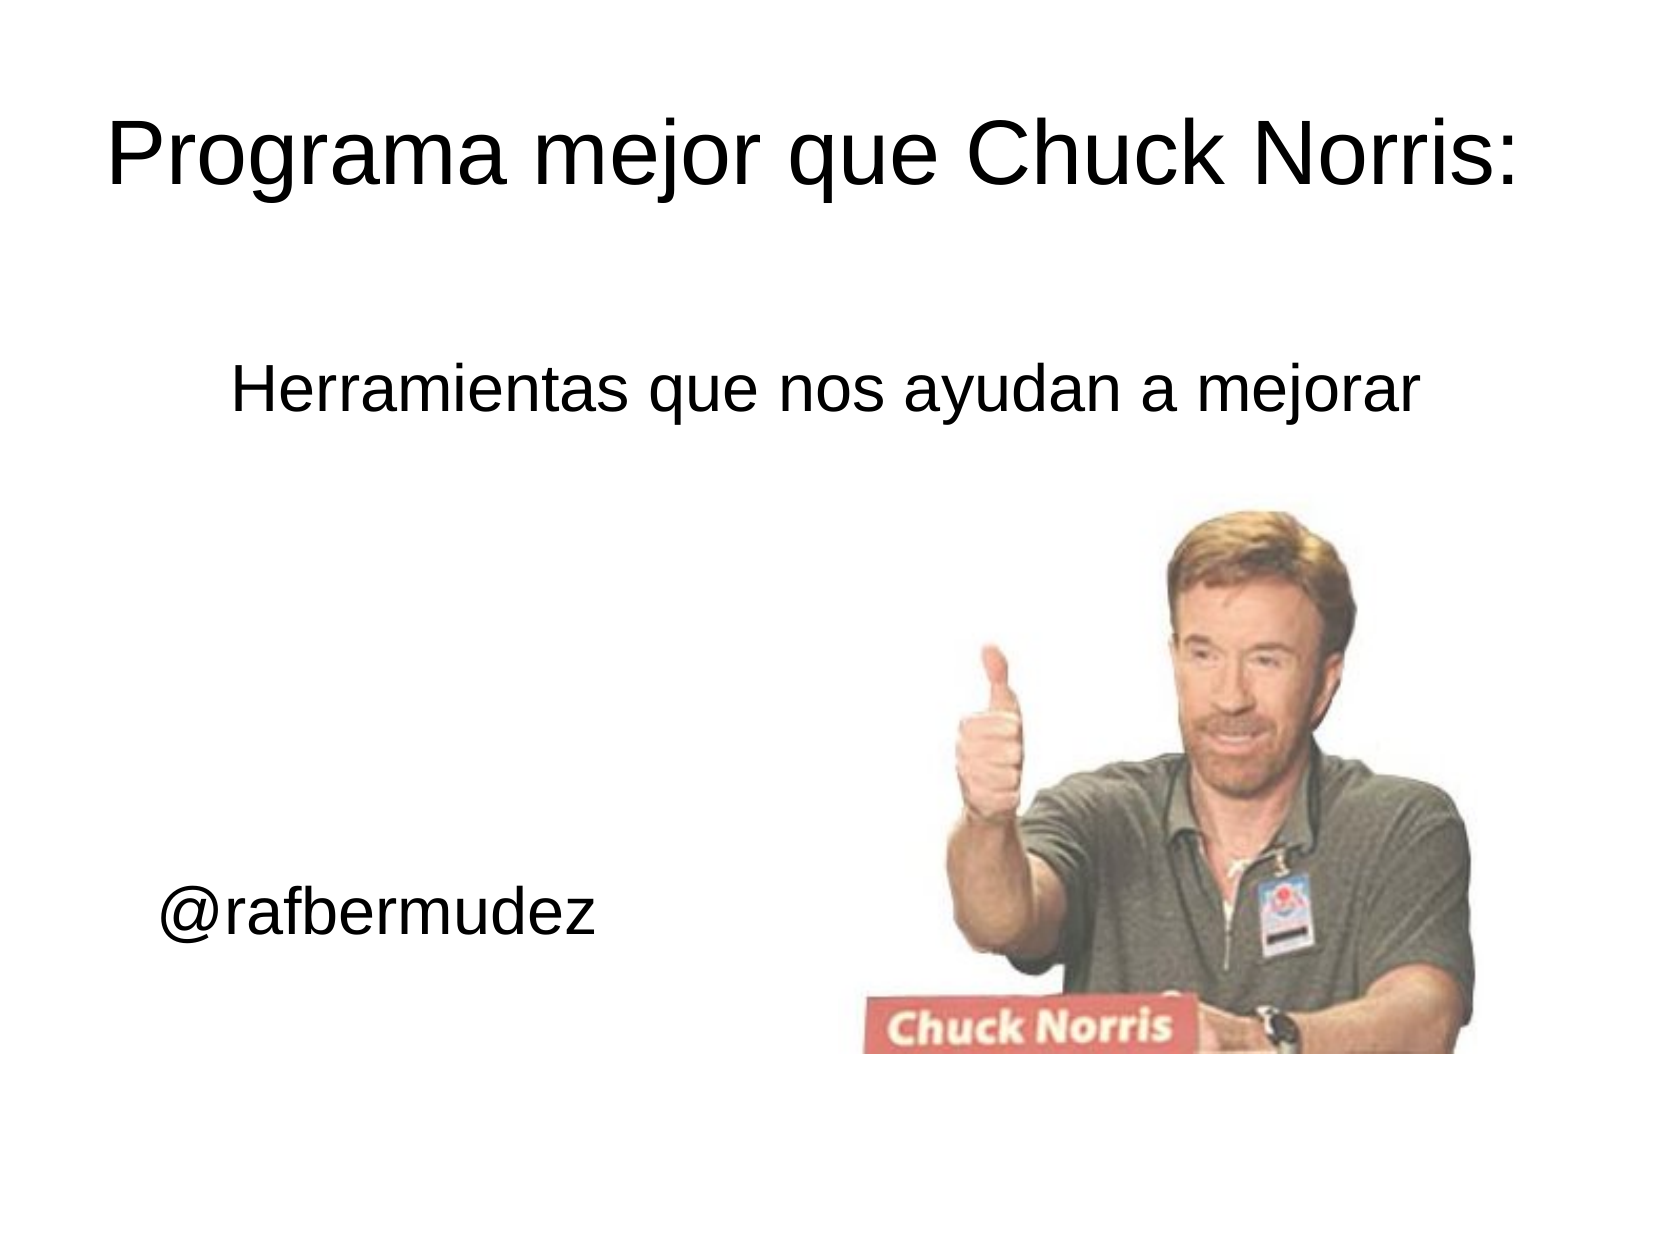

# Programa mejor que Chuck Norris:
Herramientas que nos ayudan a mejorar
	@rafbermudez